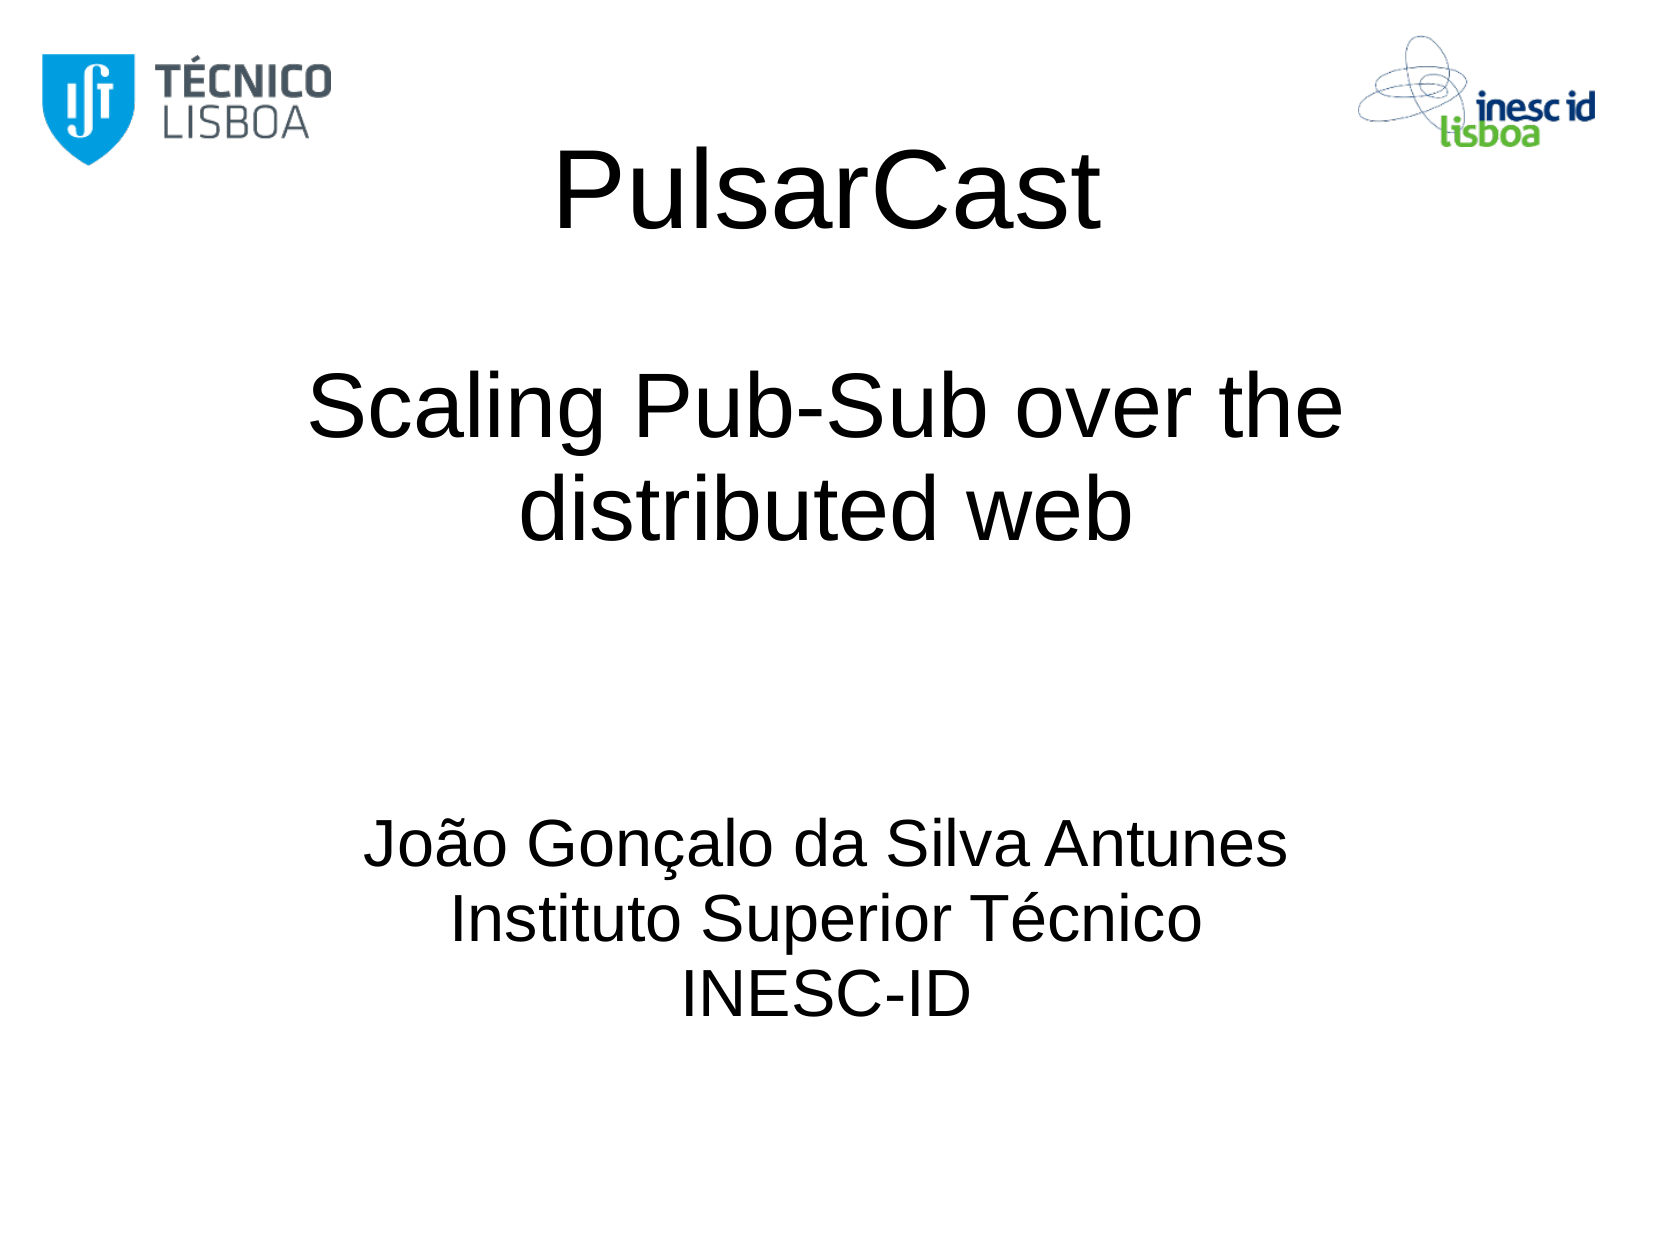

# PulsarCast Scaling Pub-Sub over the distributed web
João Gonçalo da Silva Antunes
Instituto Superior Técnico
INESC-ID